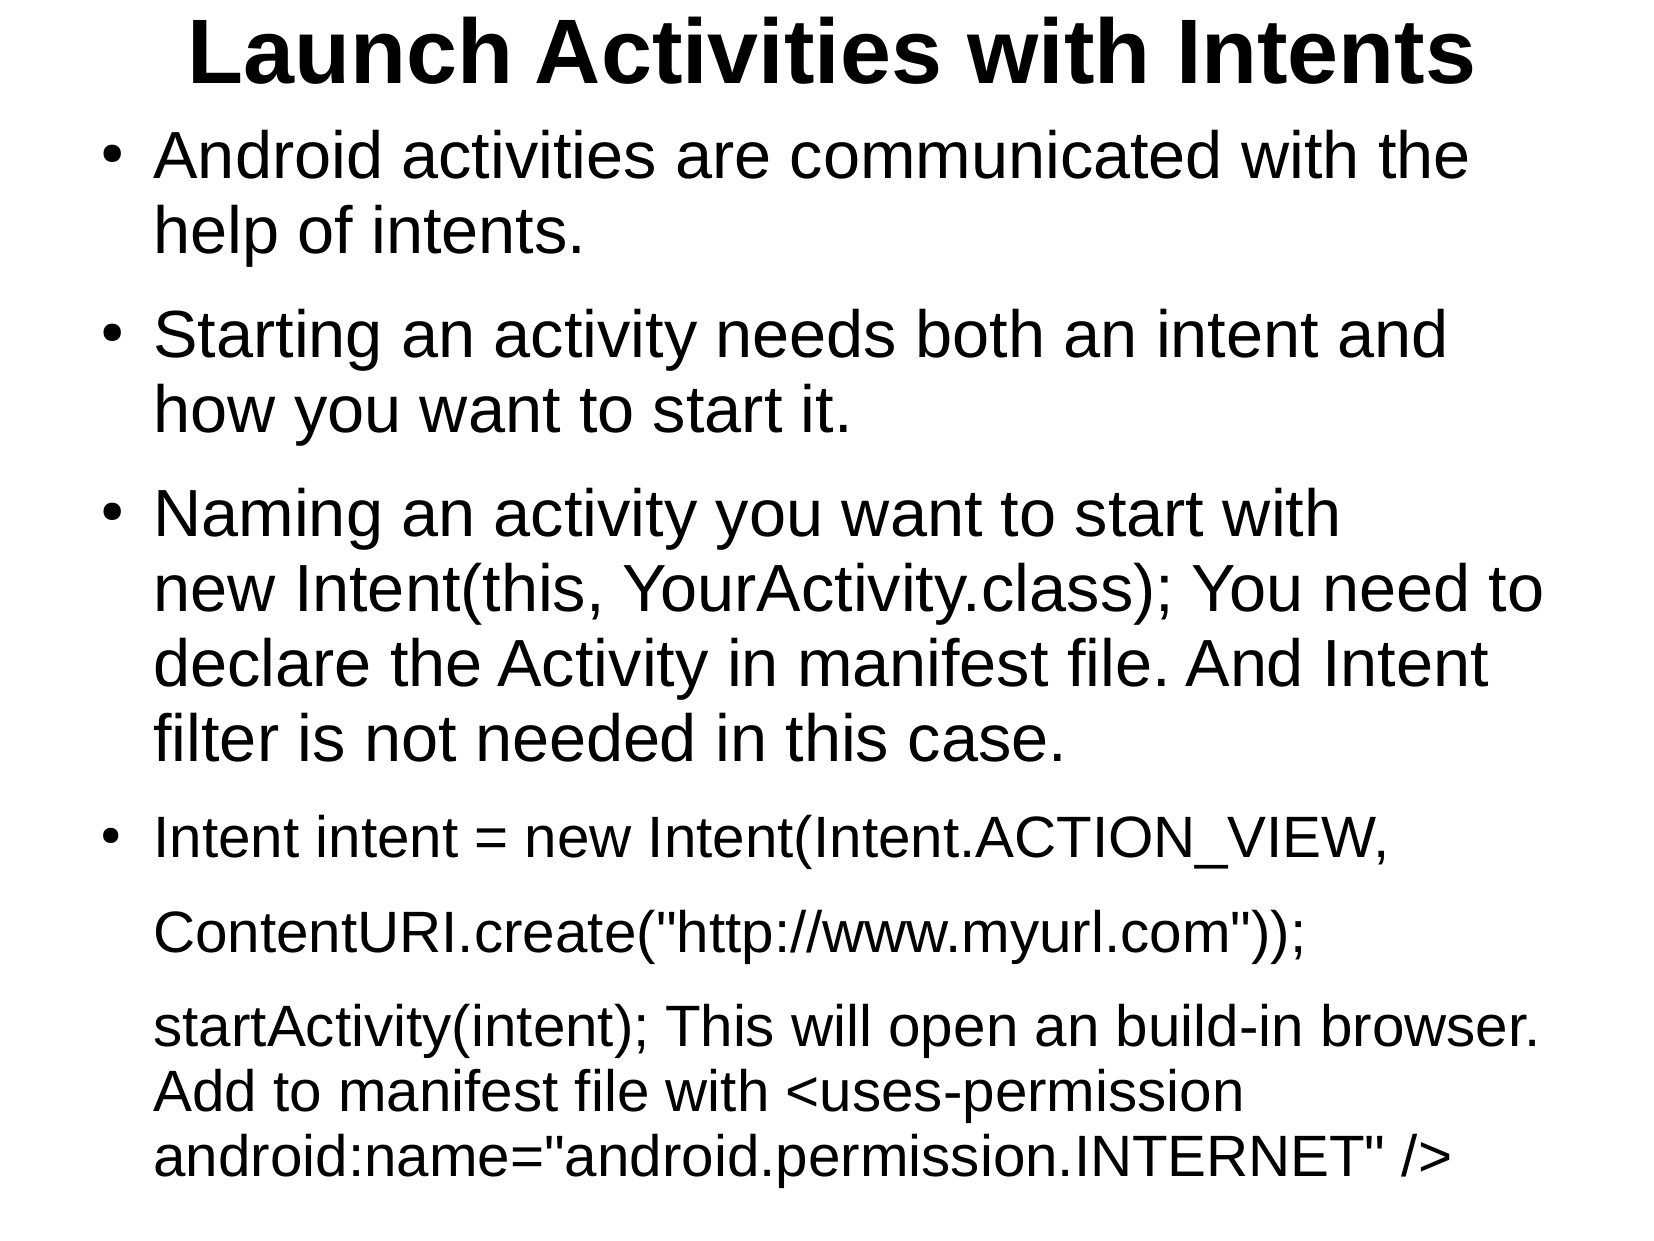

# Launch Activities with Intents
Android activities are communicated with the help of intents.
Starting an activity needs both an intent and how you want to start it.
Naming an activity you want to start with
new Intent(this, YourActivity.class); You need to declare the Activity in manifest file. And Intent filter is not needed in this case.
Intent intent = new Intent(Intent.ACTION_VIEW,
ContentURI.create("http://www.myurl.com"));
startActivity(intent); This will open an build-in browser. Add to manifest file with <uses-permission android:name="android.permission.INTERNET" />